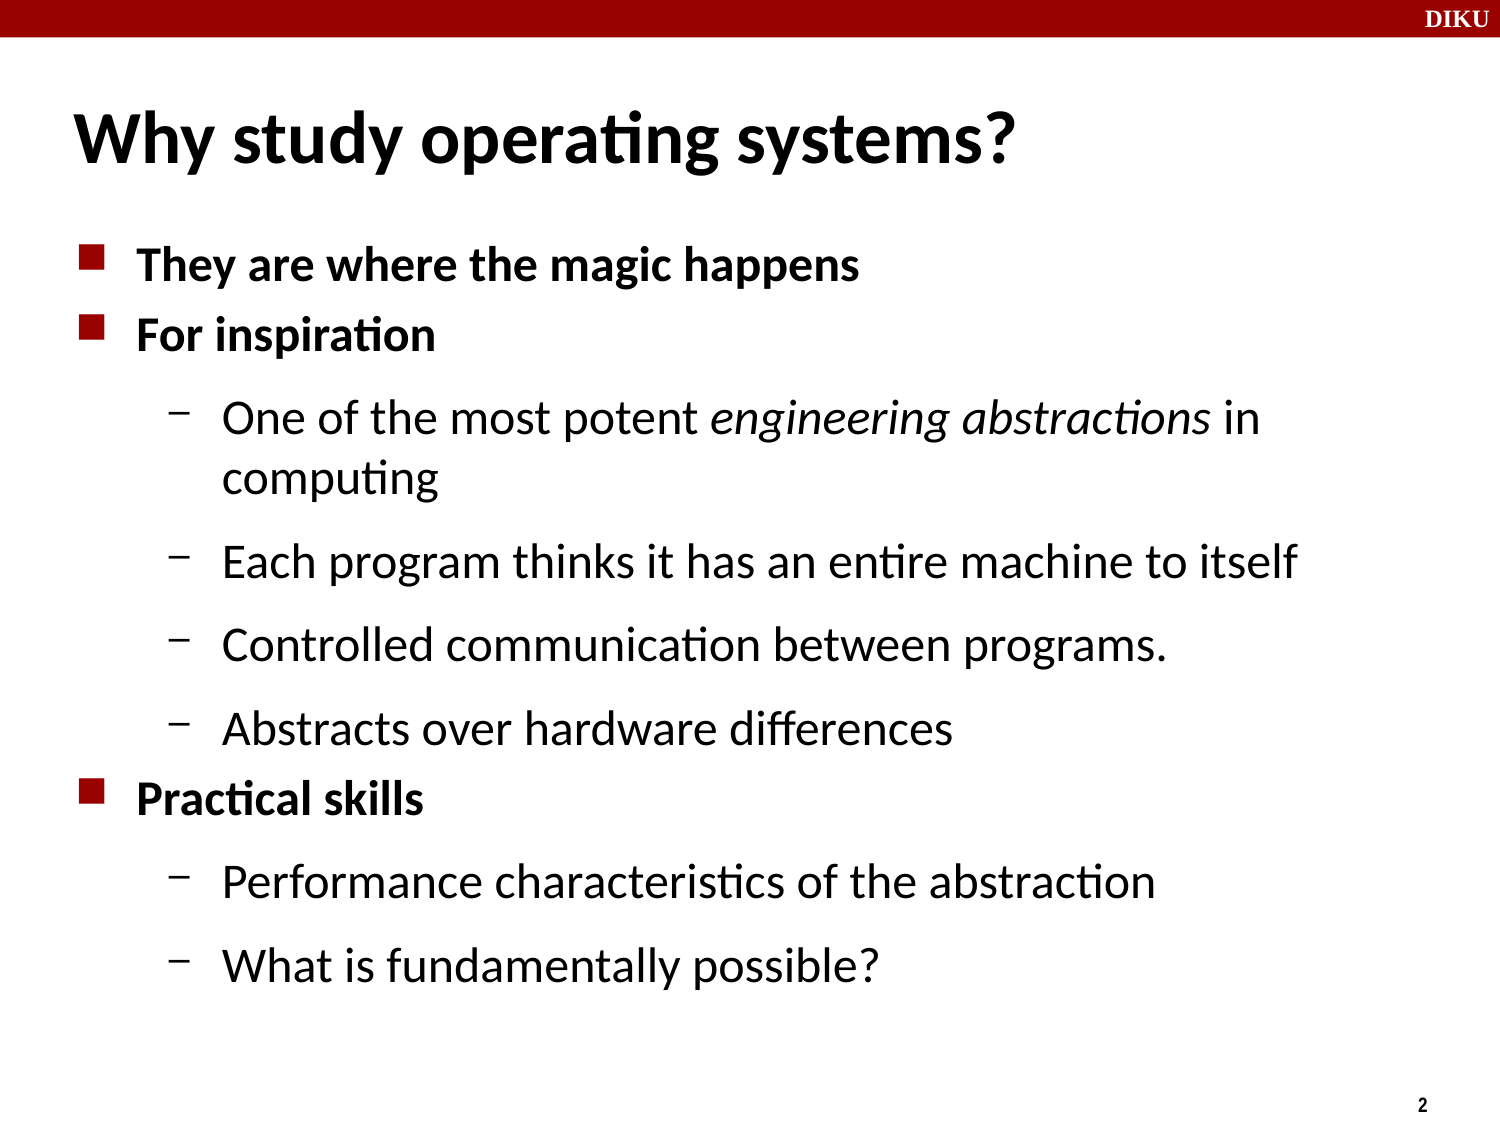

# Why study operating systems?
They are where the magic happens
For inspiration
One of the most potent engineering abstractions in computing
Each program thinks it has an entire machine to itself
Controlled communication between programs.
Abstracts over hardware differences
Practical skills
Performance characteristics of the abstraction
What is fundamentally possible?